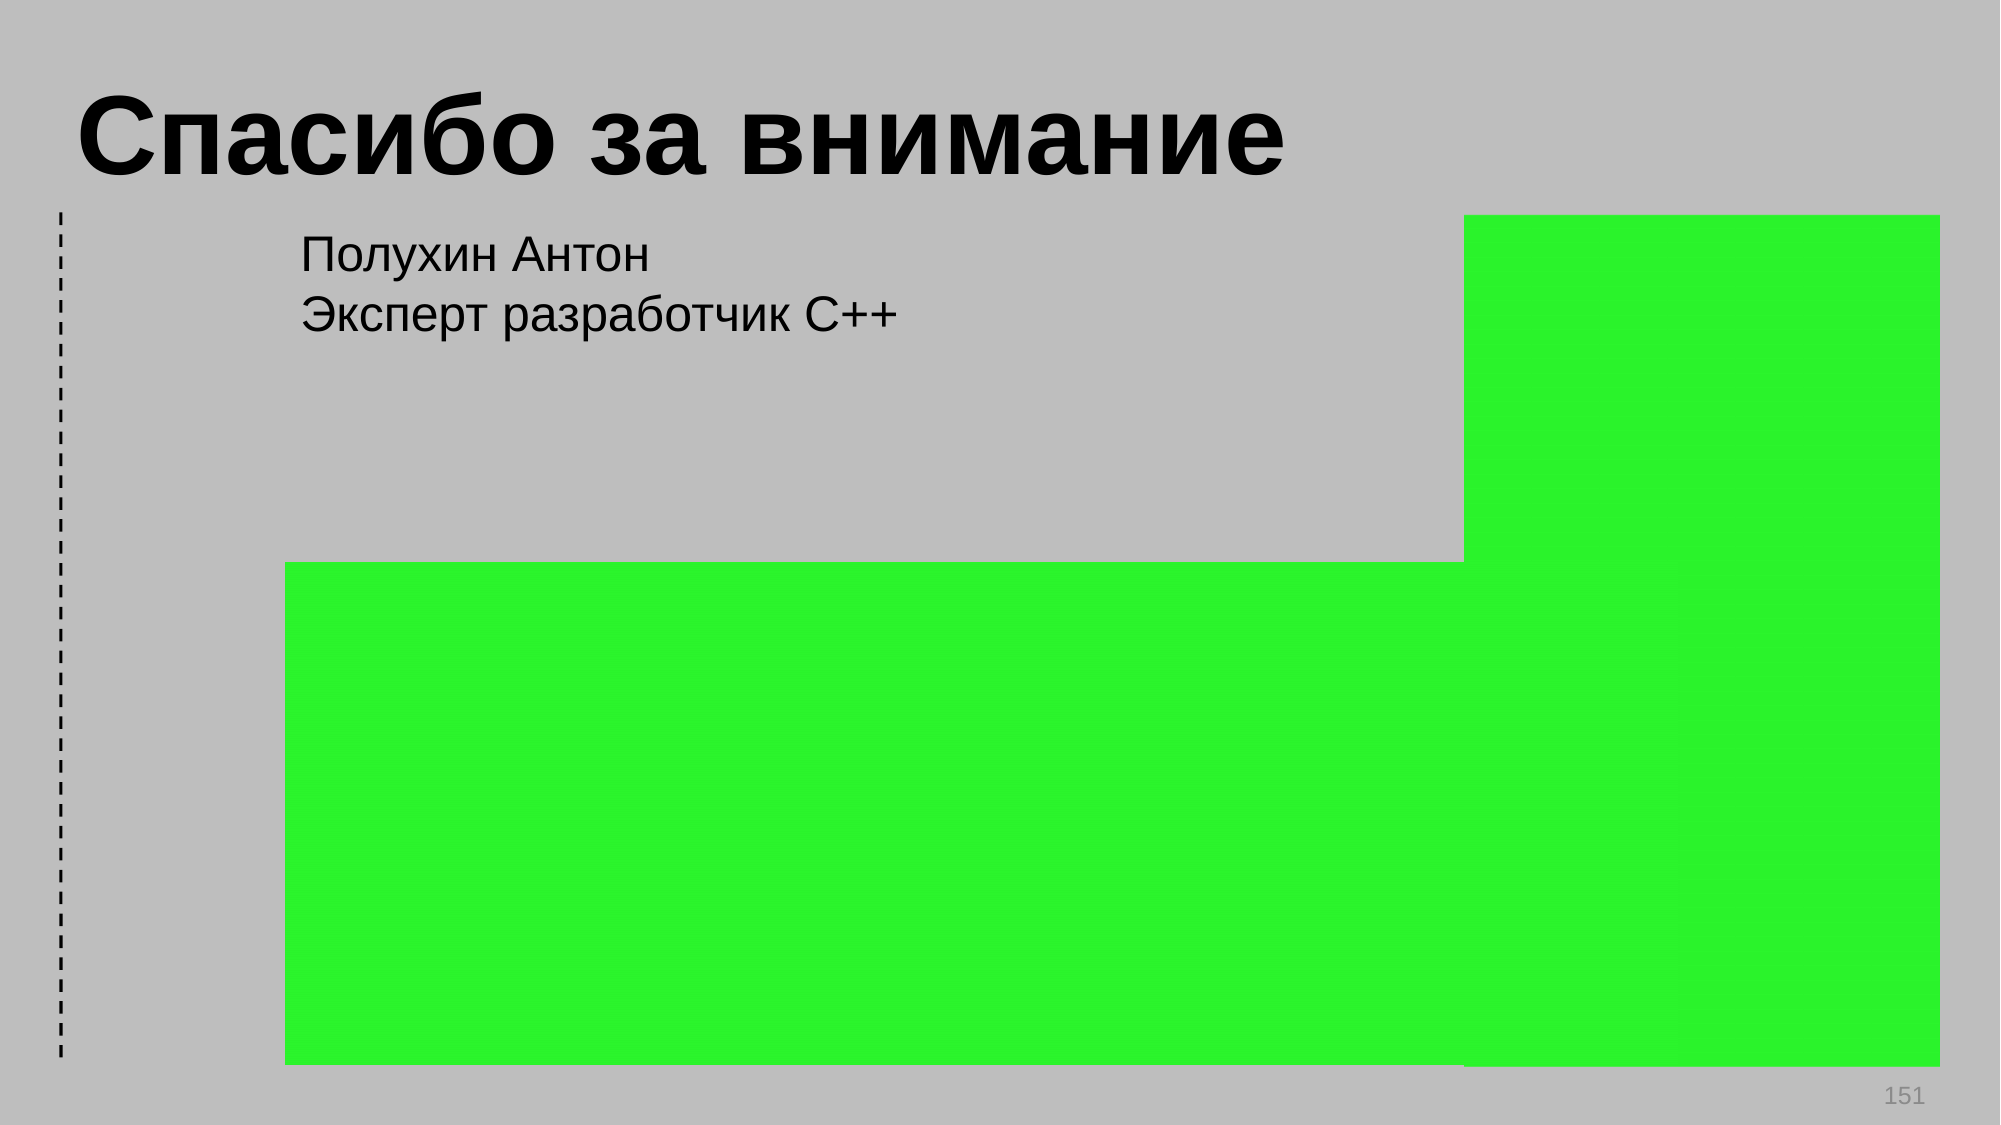

# Спасибо за внимание
Полухин Антон
Эксперт разработчик C++